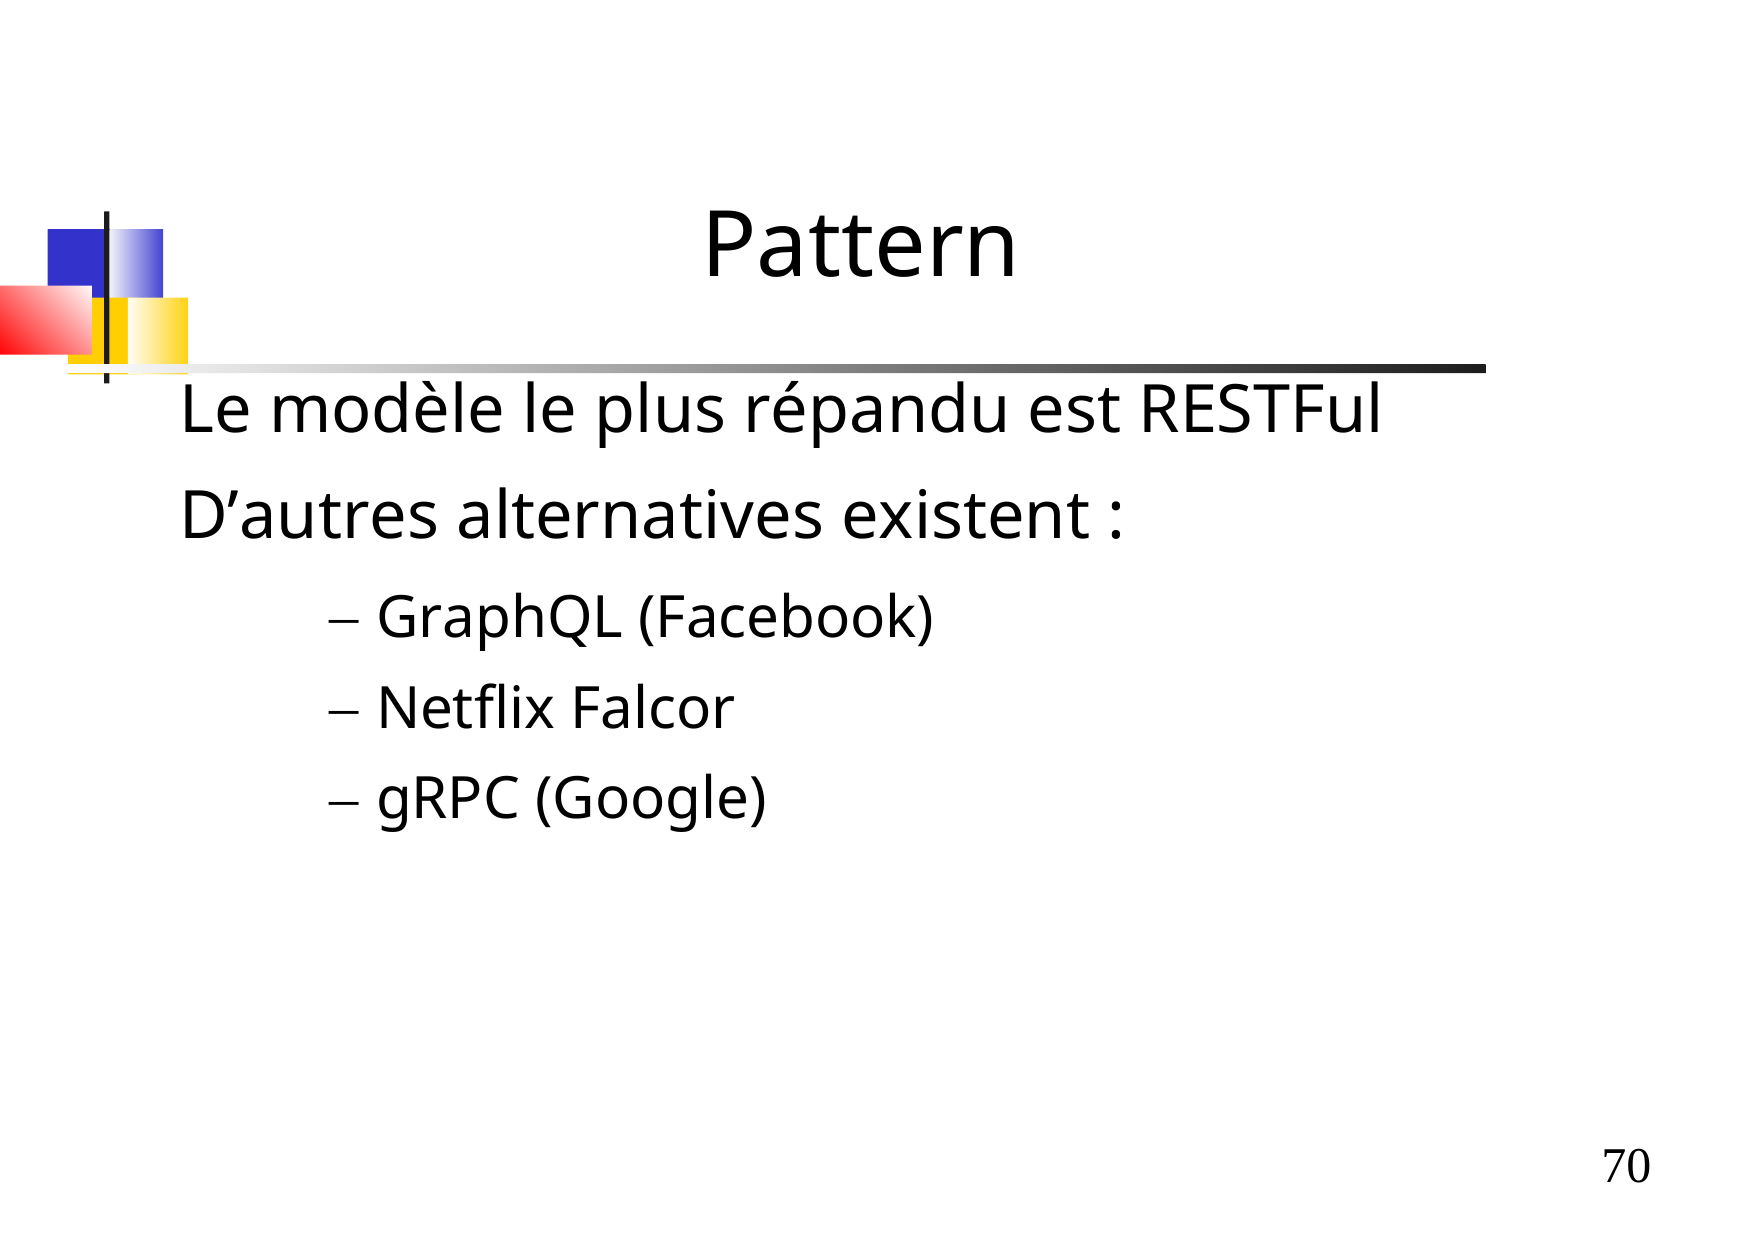

# Pattern
Le modèle le plus répandu est RESTFul
D’autres alternatives existent :
GraphQL (Facebook)
Netflix Falcor
gRPC (Google)